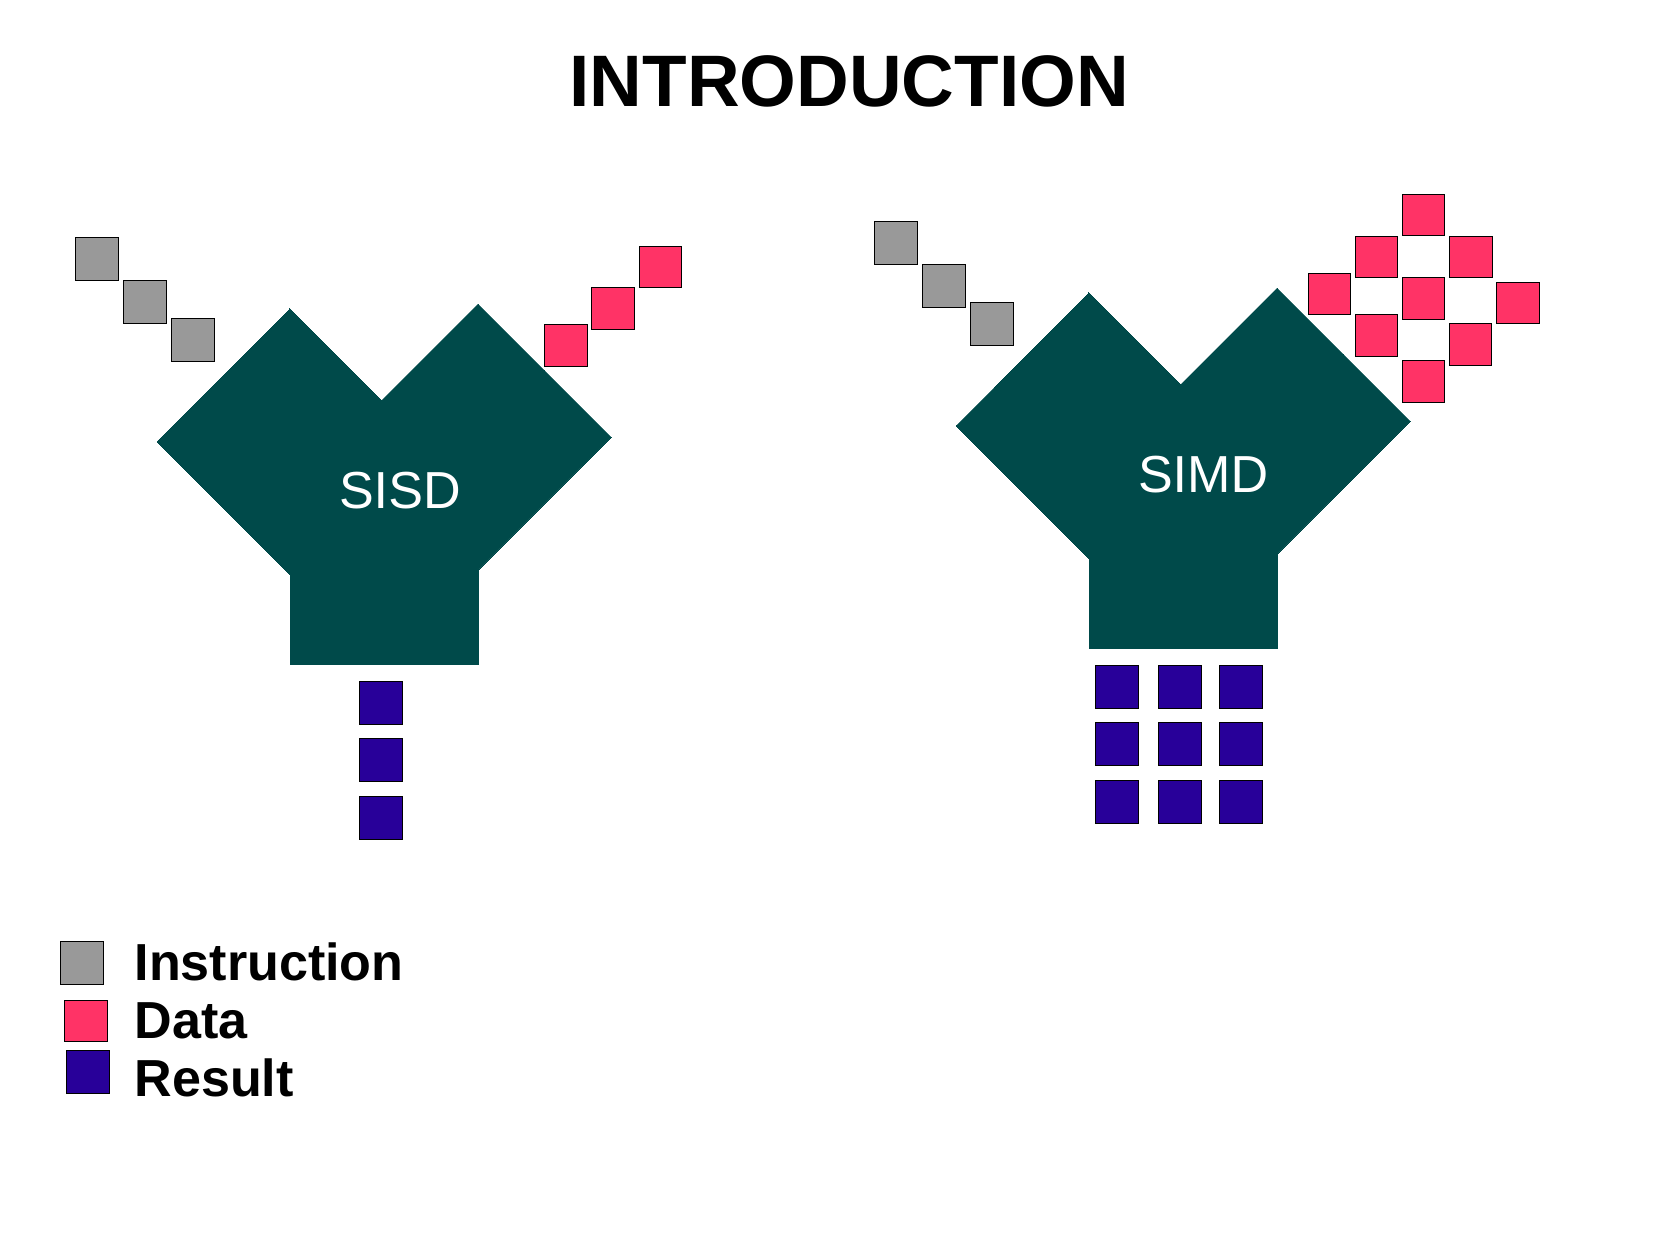

INTRODUCTION
SISD
SIMD
SISD
SISD
Instruction
Data
Result